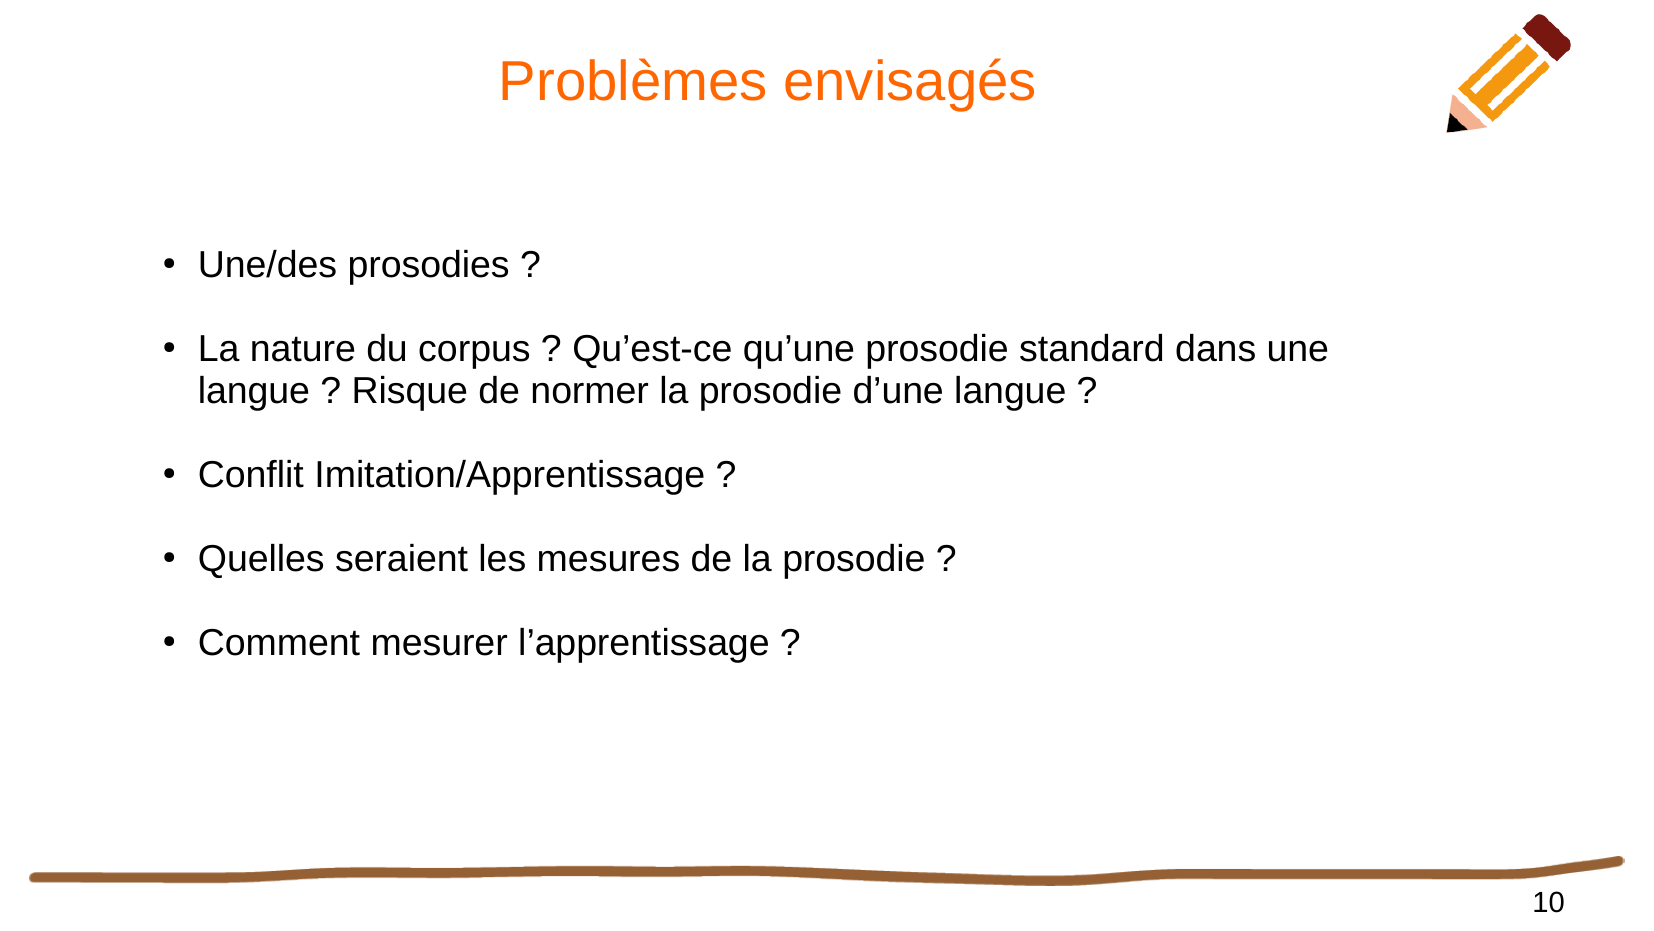

# Problèmes envisagés
Une/des prosodies ?
La nature du corpus ? Qu’est-ce qu’une prosodie standard dans une langue ? Risque de normer la prosodie d’une langue ?
Conflit Imitation/Apprentissage ?
Quelles seraient les mesures de la prosodie ?
Comment mesurer l’apprentissage ?
10